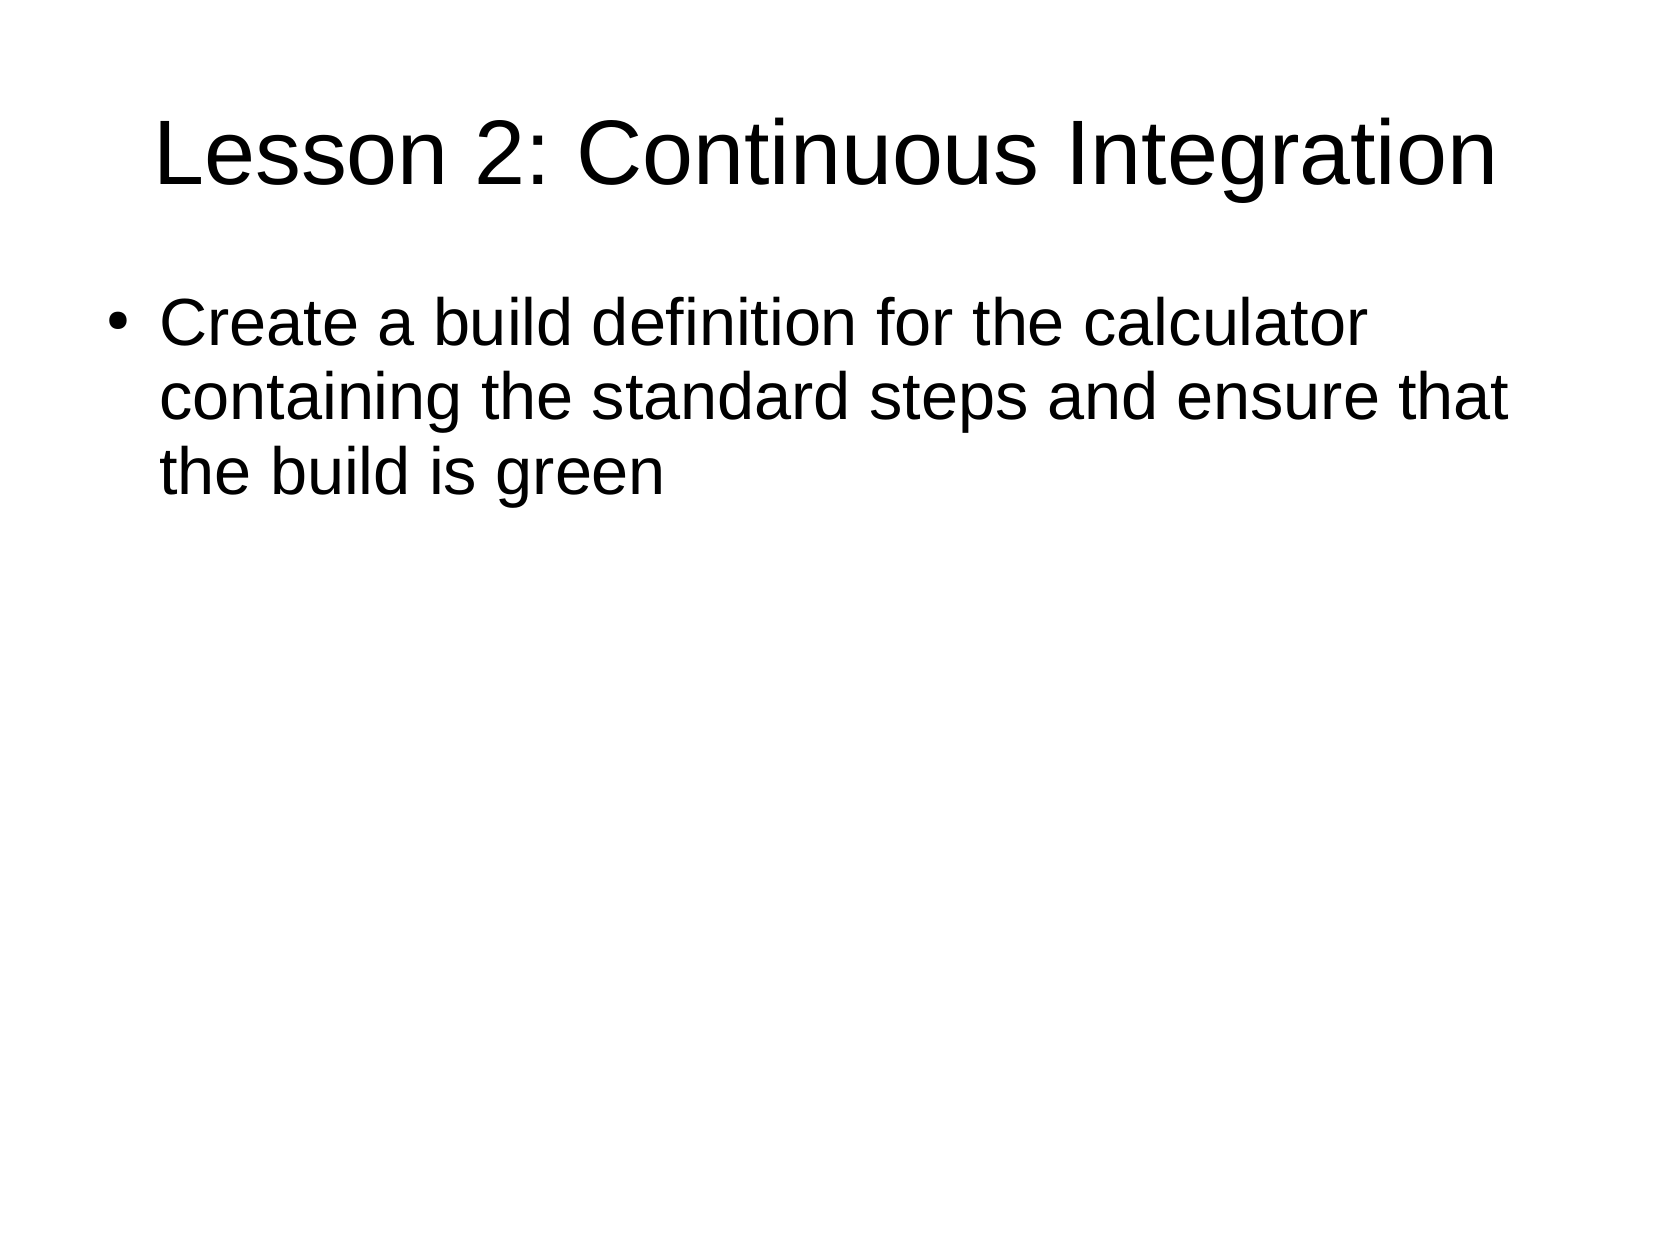

# Lesson 2: Continuous Integration
Create a build definition for the calculator containing the standard steps and ensure that the build is green